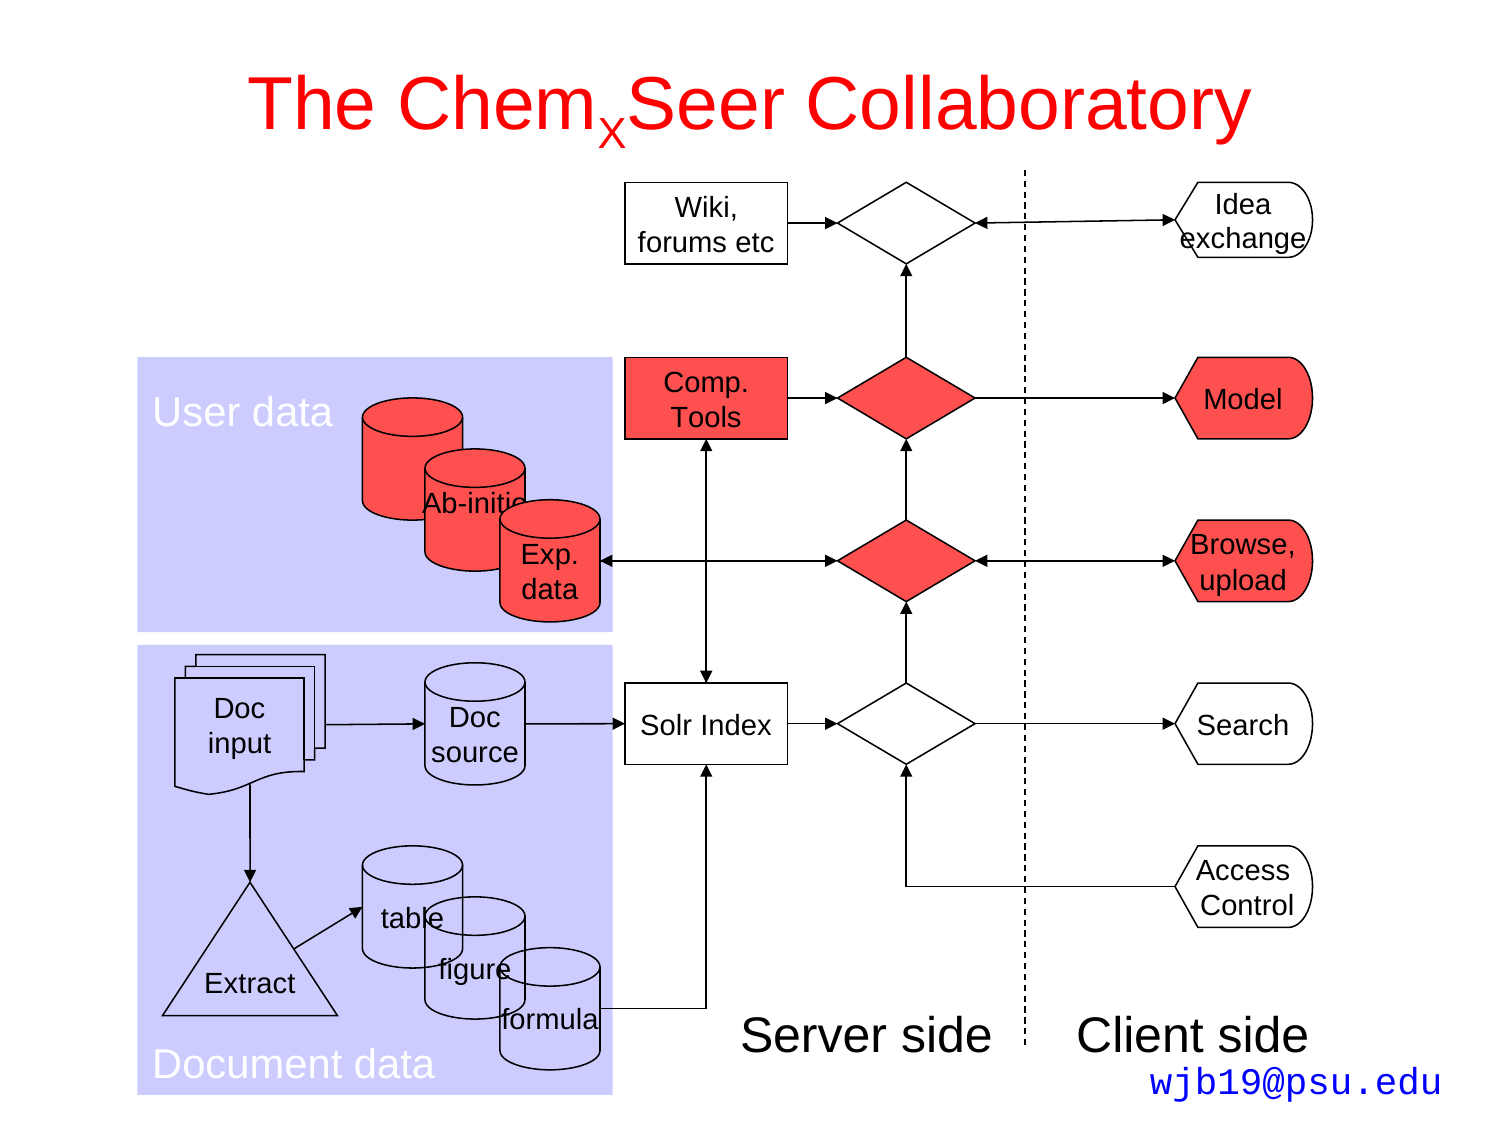

# The ChemXSeer Collaboratory
Wiki,
forums etc
Idea
exchange
Comp.
Tools
Model
User data
Ab-initio
Exp.
data
Browse,
upload
Doc
input
Doc
source
Solr Index
Search
table
Access
 Control
Extract
figure
formula
Server side Client side
Document data
wjb19@psu.edu